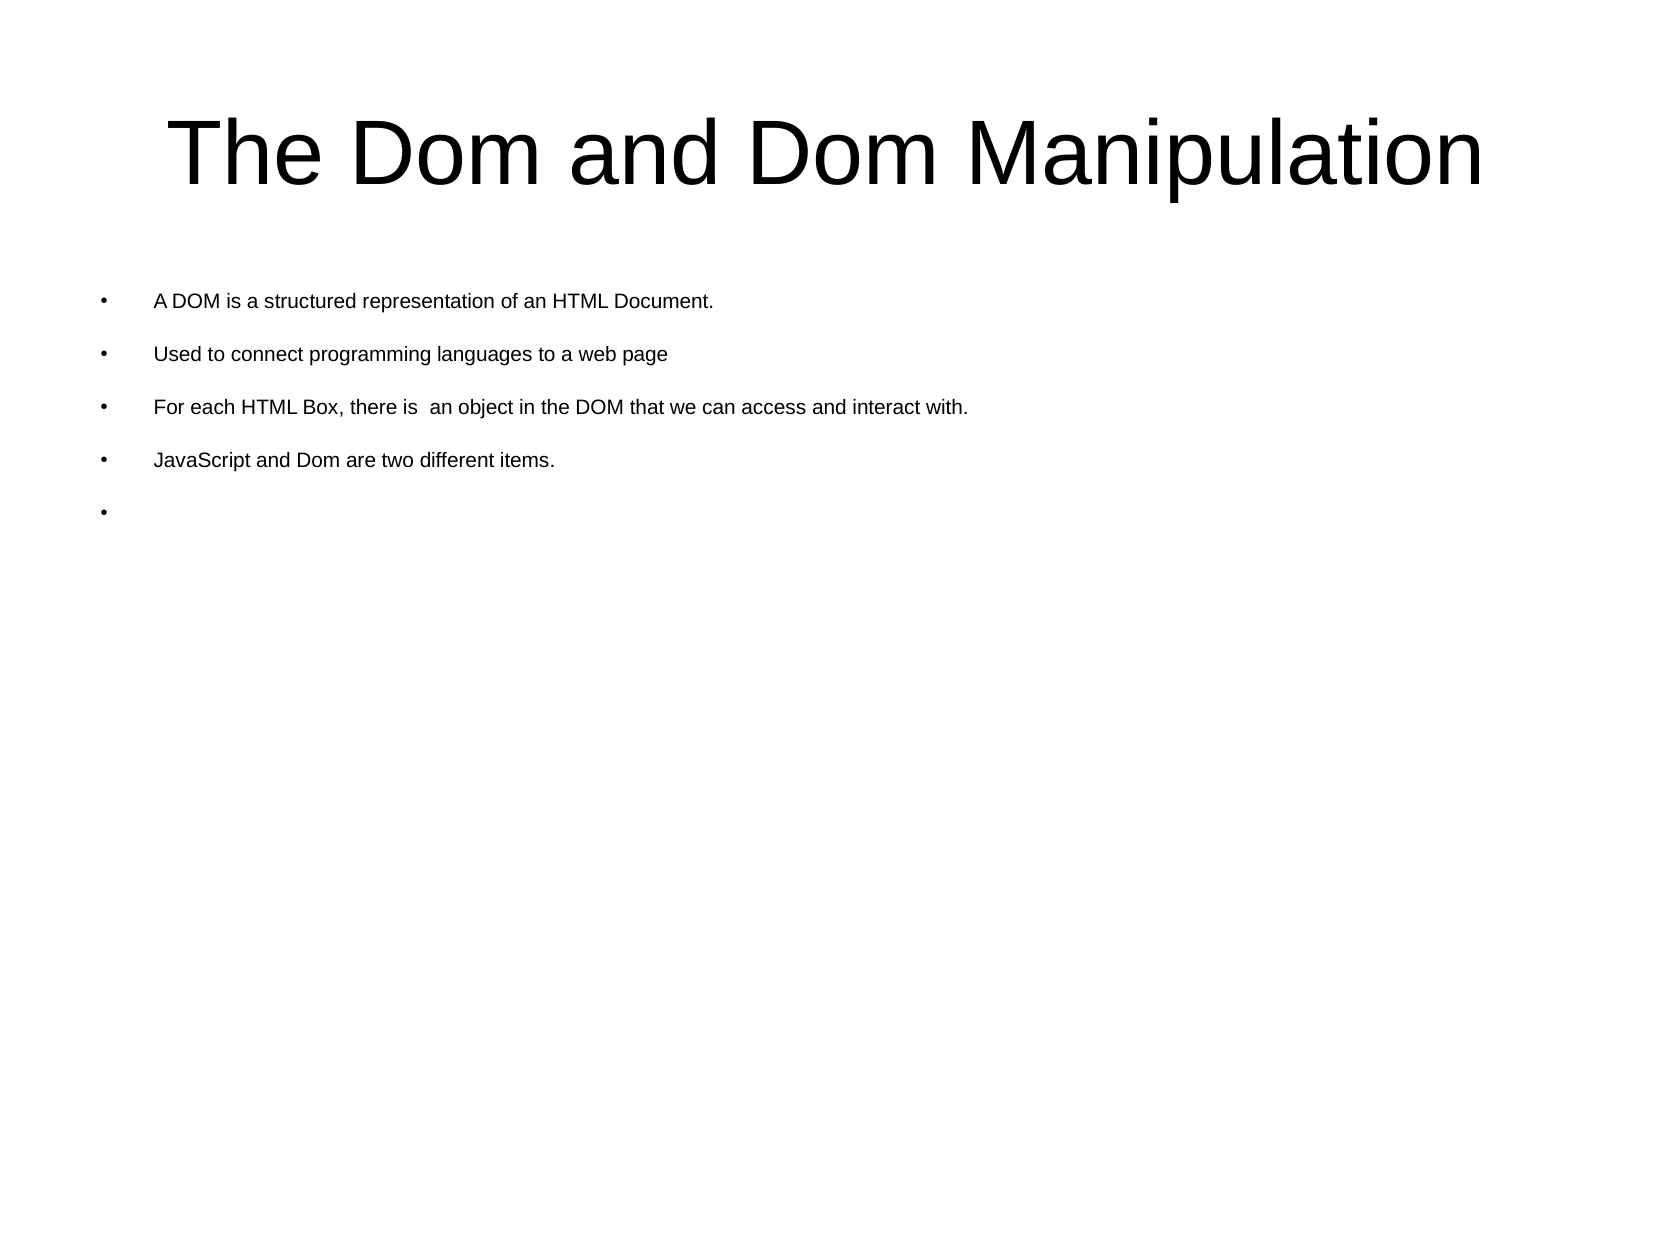

# The Dom and Dom Manipulation
A DOM is a structured representation of an HTML Document.
Used to connect programming languages to a web page
For each HTML Box, there is an object in the DOM that we can access and interact with.
JavaScript and Dom are two different items.